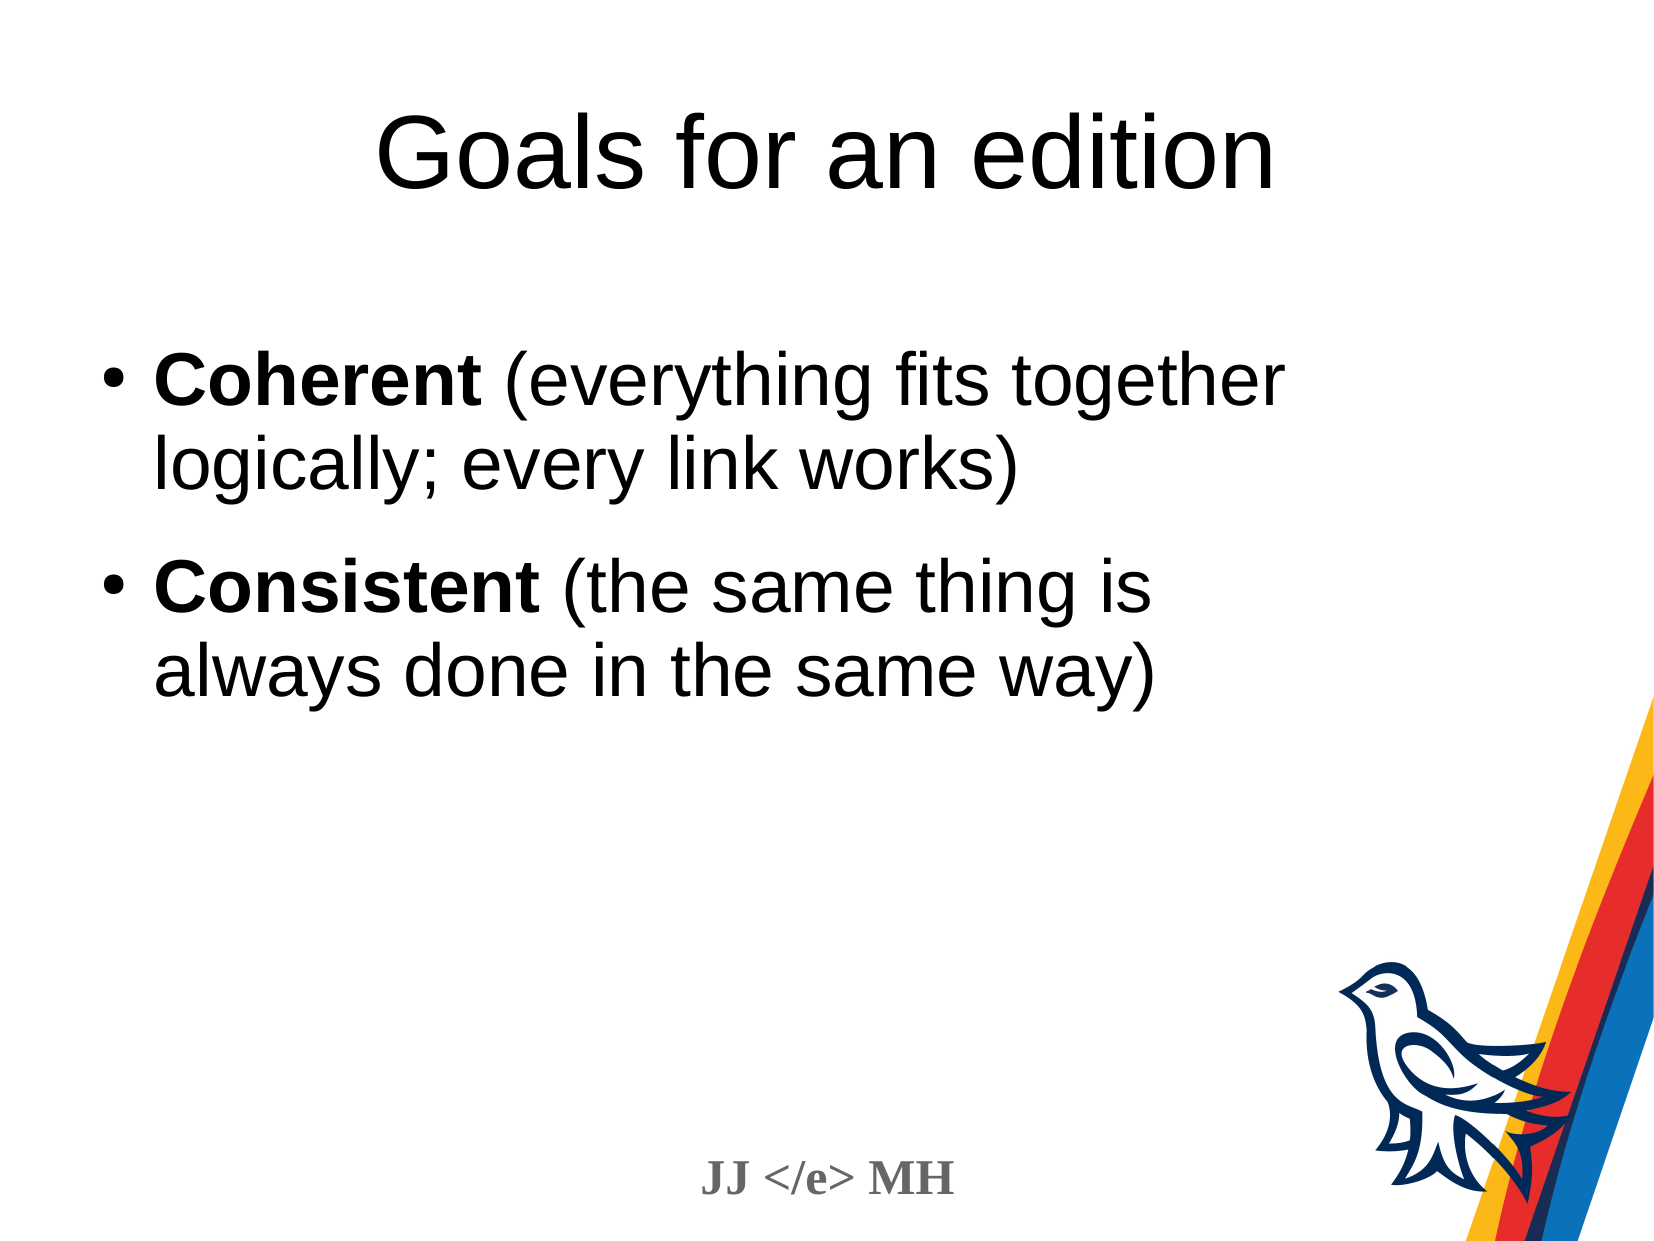

# Goals for an edition
Coherent (everything fits together logically; every link works)
Consistent (the same thing is always done in the same way)